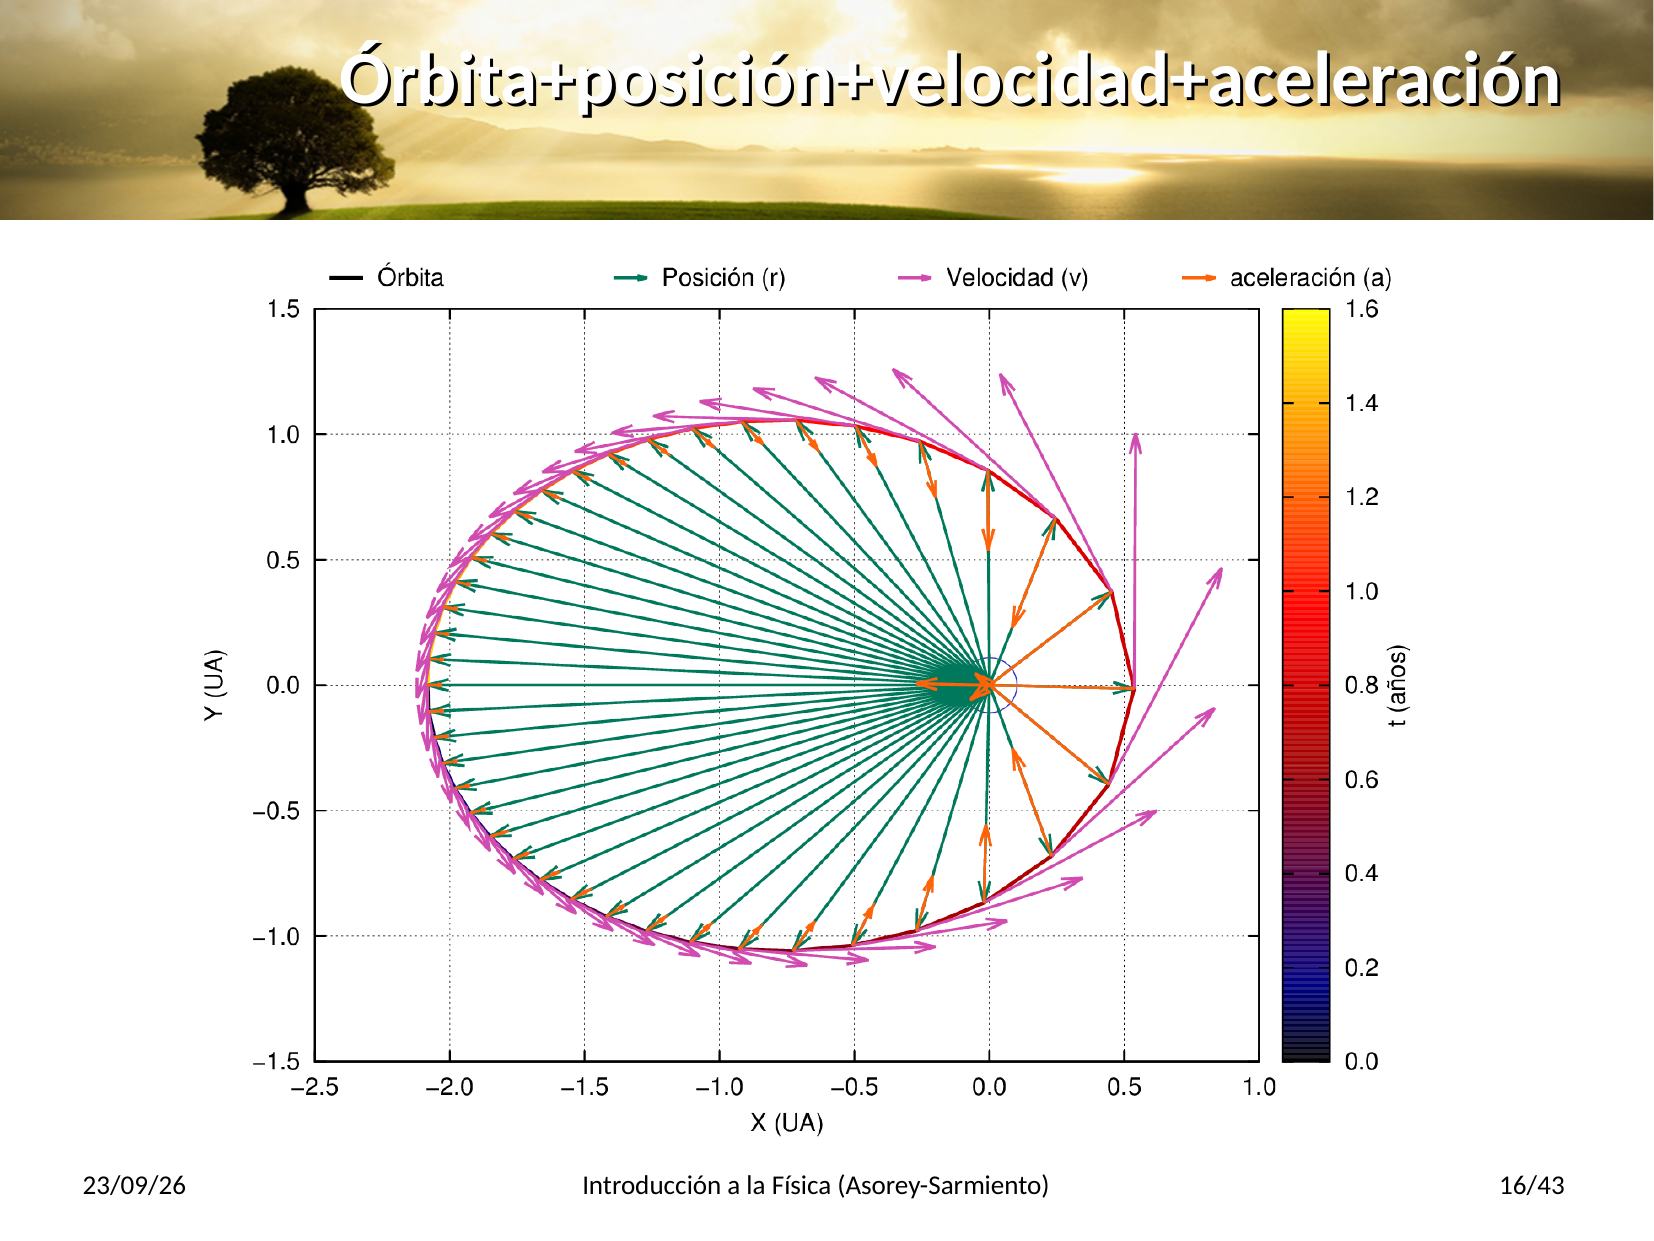

# Órbita+posición+velocidad+aceleración
Introducción a la Física (Asorey-Sarmiento)
16